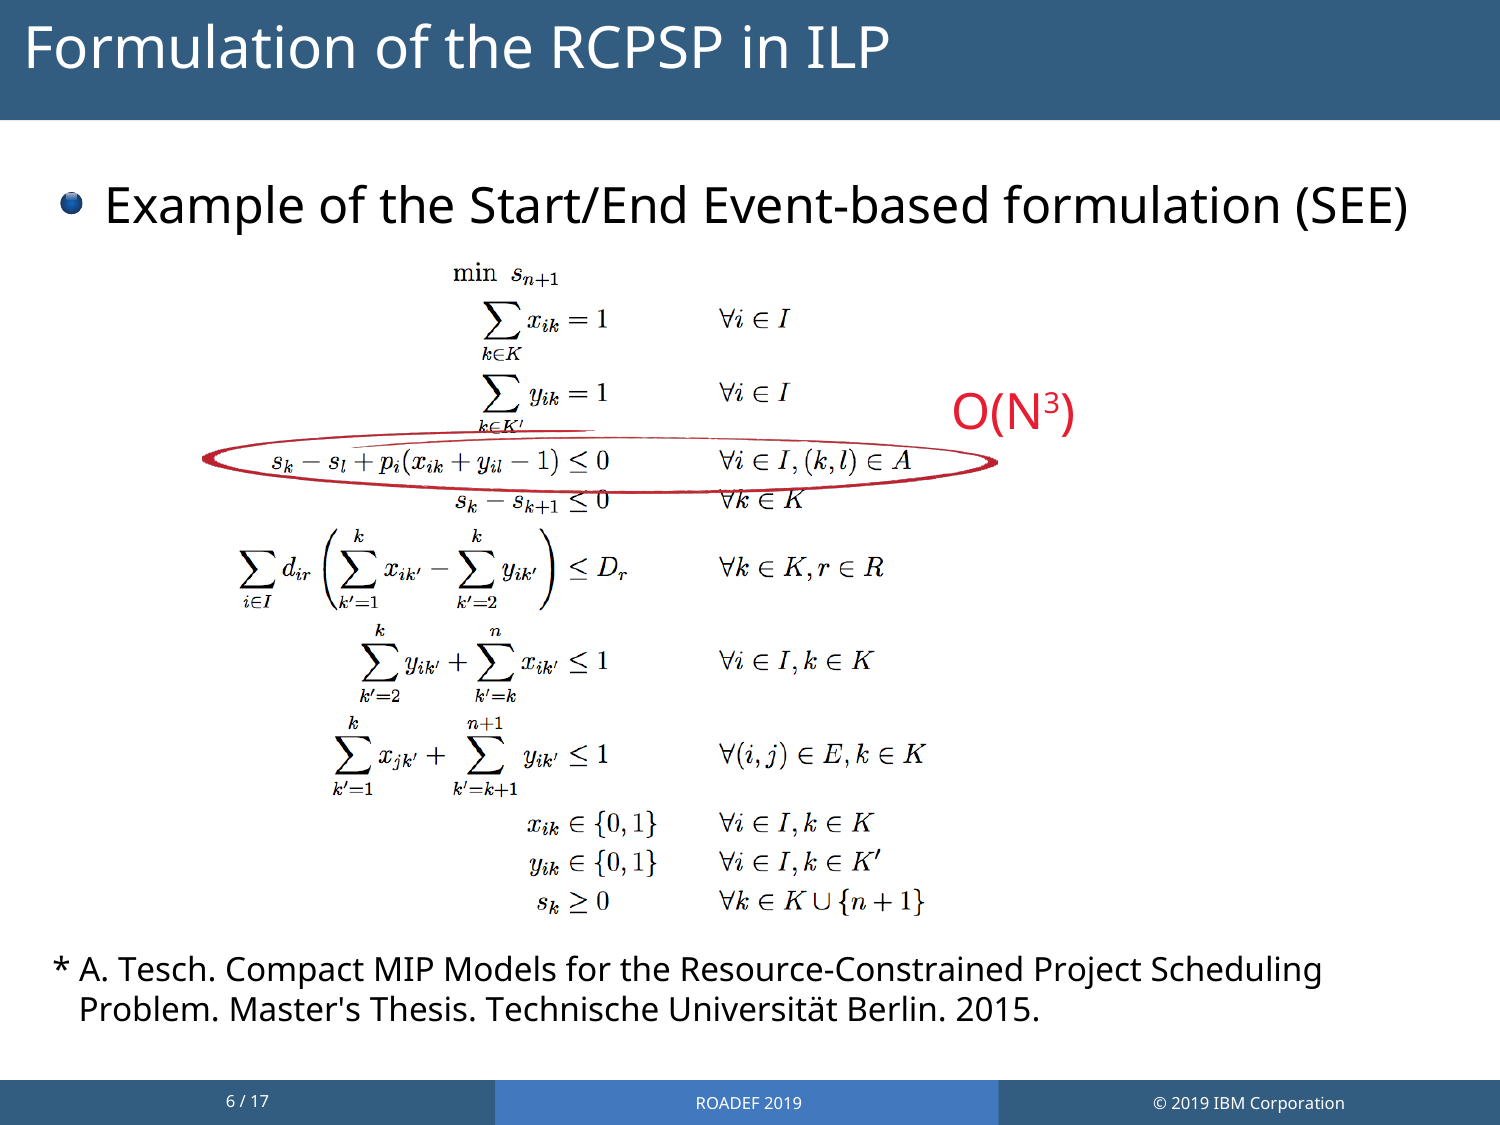

# Formulation of the RCPSP in ILP
Example of the Start/End Event-based formulation (SEE)
O(N3)
* A. Tesch. Compact MIP Models for the Resource-Constrained Project Scheduling
 Problem. Master's Thesis. Technische Universität Berlin. 2015.